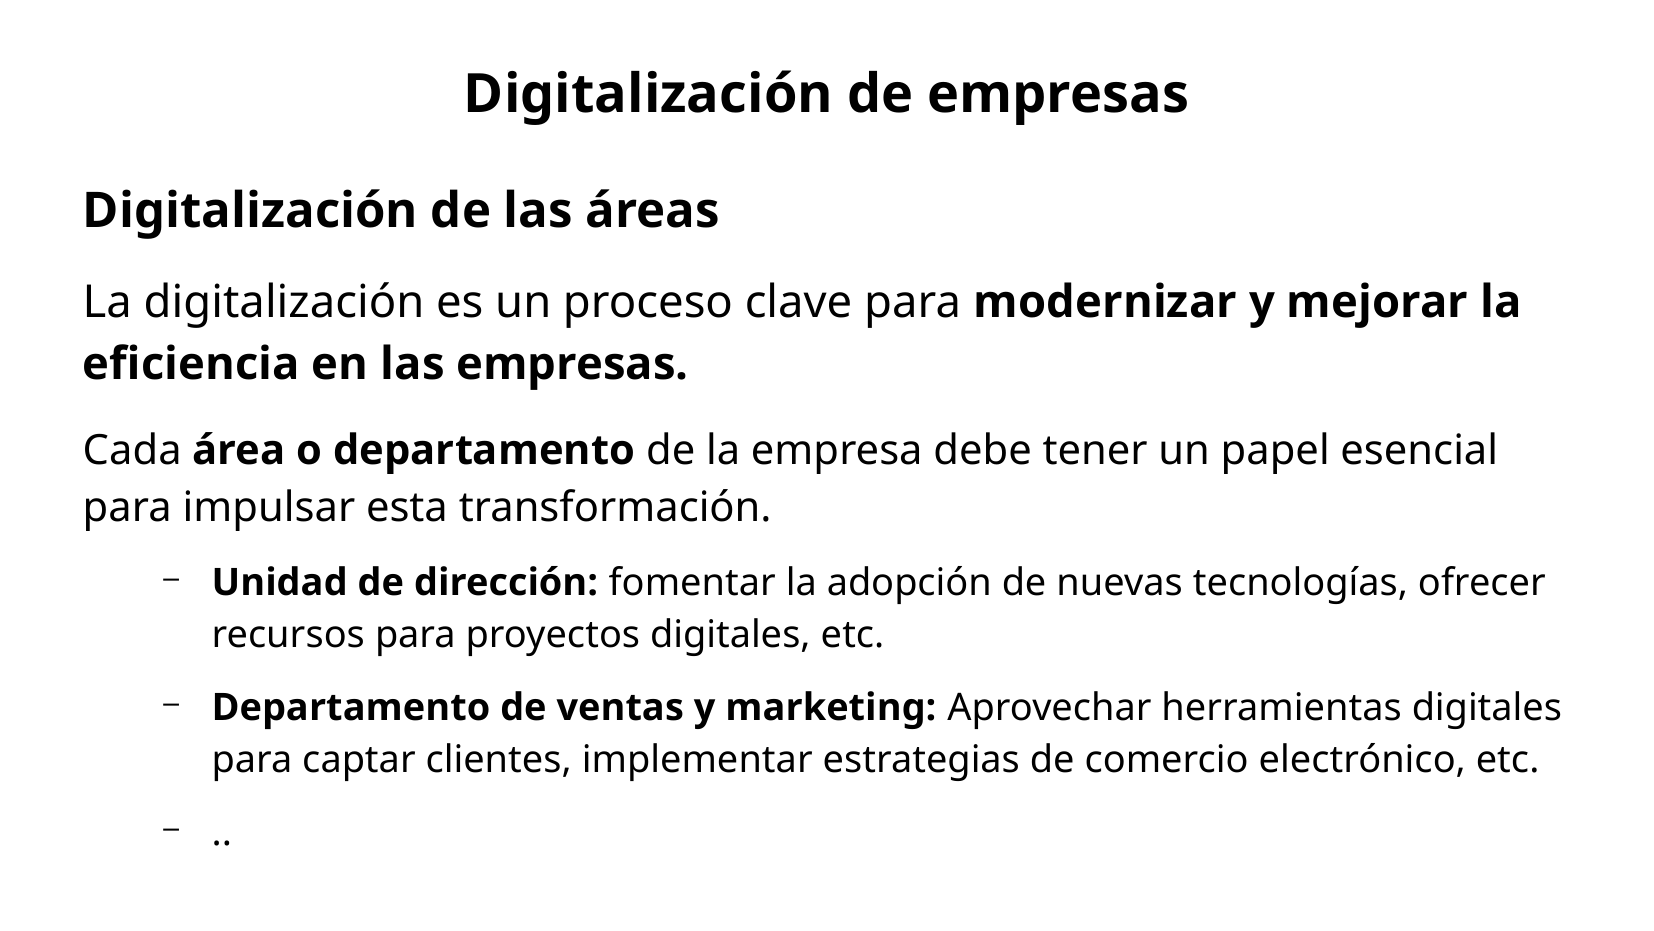

# Digitalización de empresas
Digitalización de las áreas
La digitalización es un proceso clave para modernizar y mejorar la eficiencia en las empresas.
Cada área o departamento de la empresa debe tener un papel esencial para impulsar esta transformación.
Unidad de dirección: fomentar la adopción de nuevas tecnologías, ofrecer recursos para proyectos digitales, etc.
Departamento de ventas y marketing: Aprovechar herramientas digitales para captar clientes, implementar estrategias de comercio electrónico, etc.
..